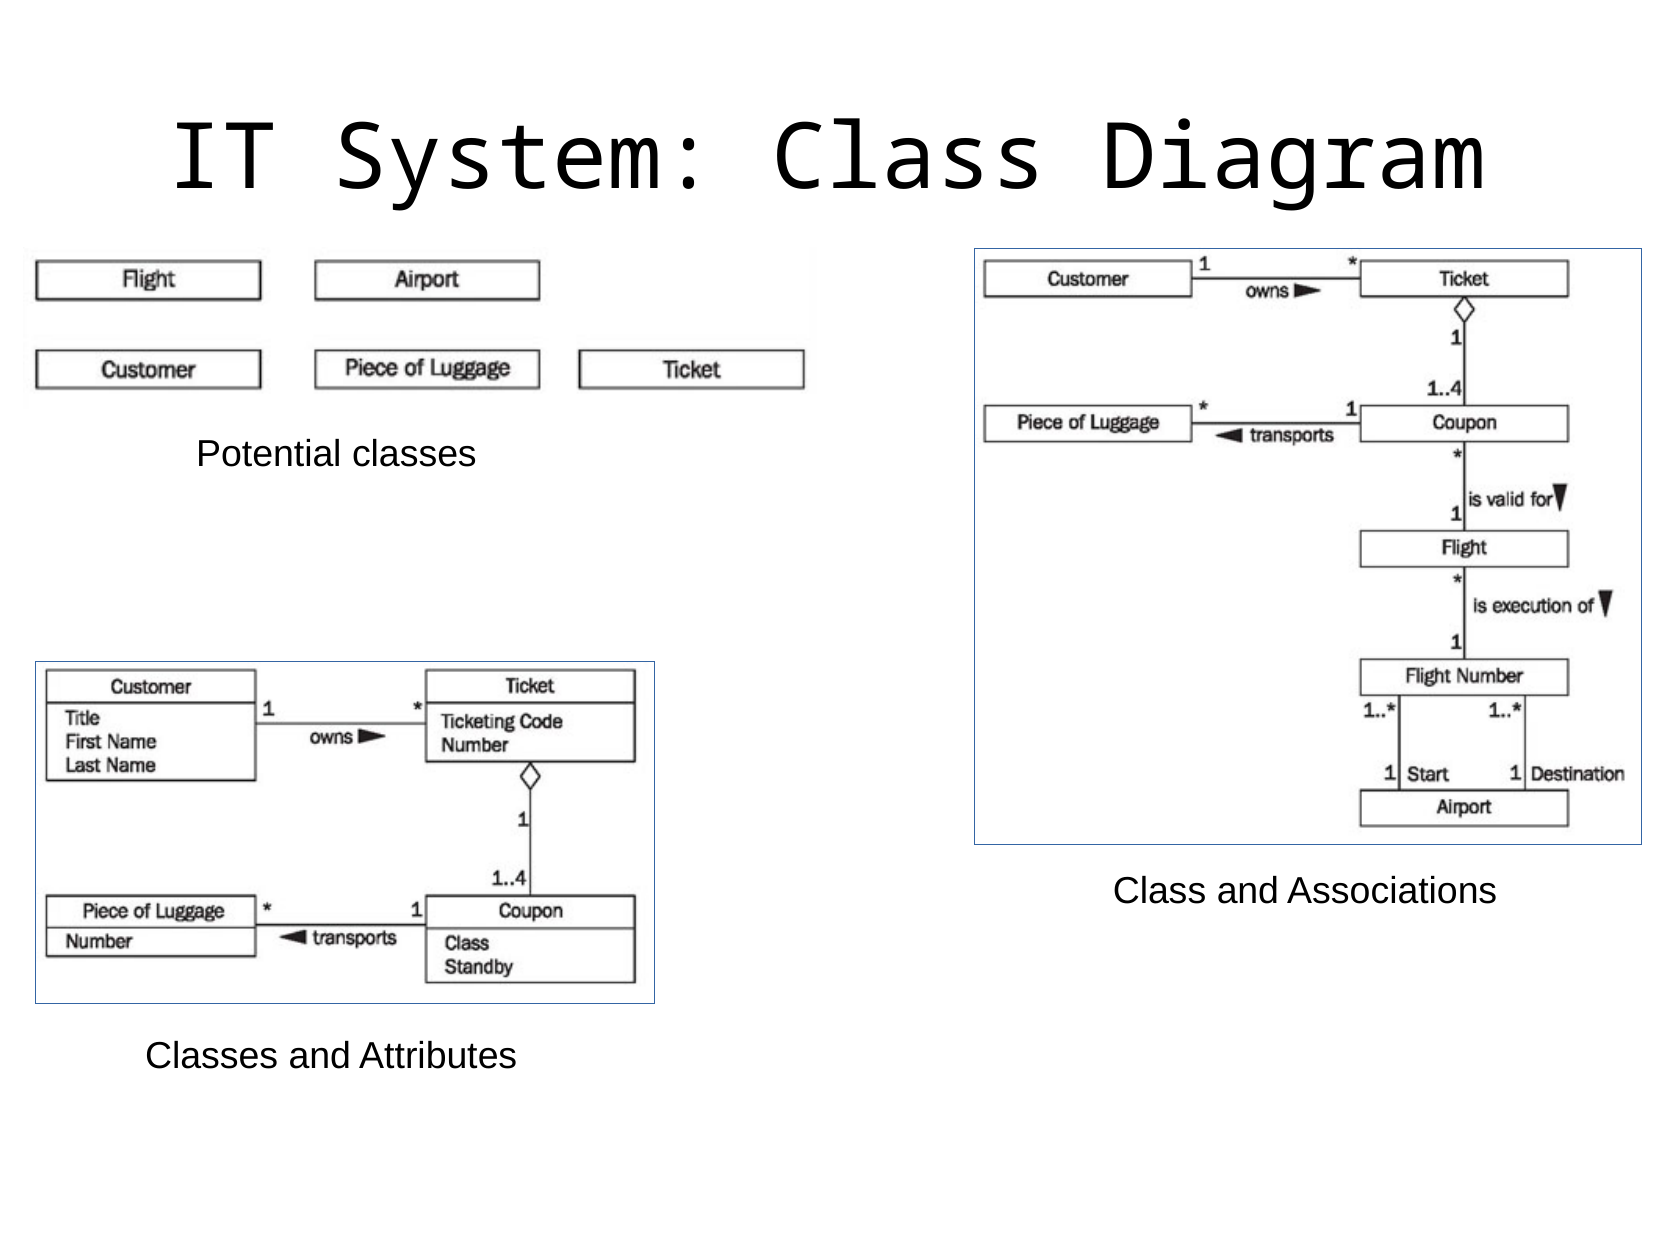

# IT System: Class Diagram
Potential classes
Class and Associations
Classes and Attributes